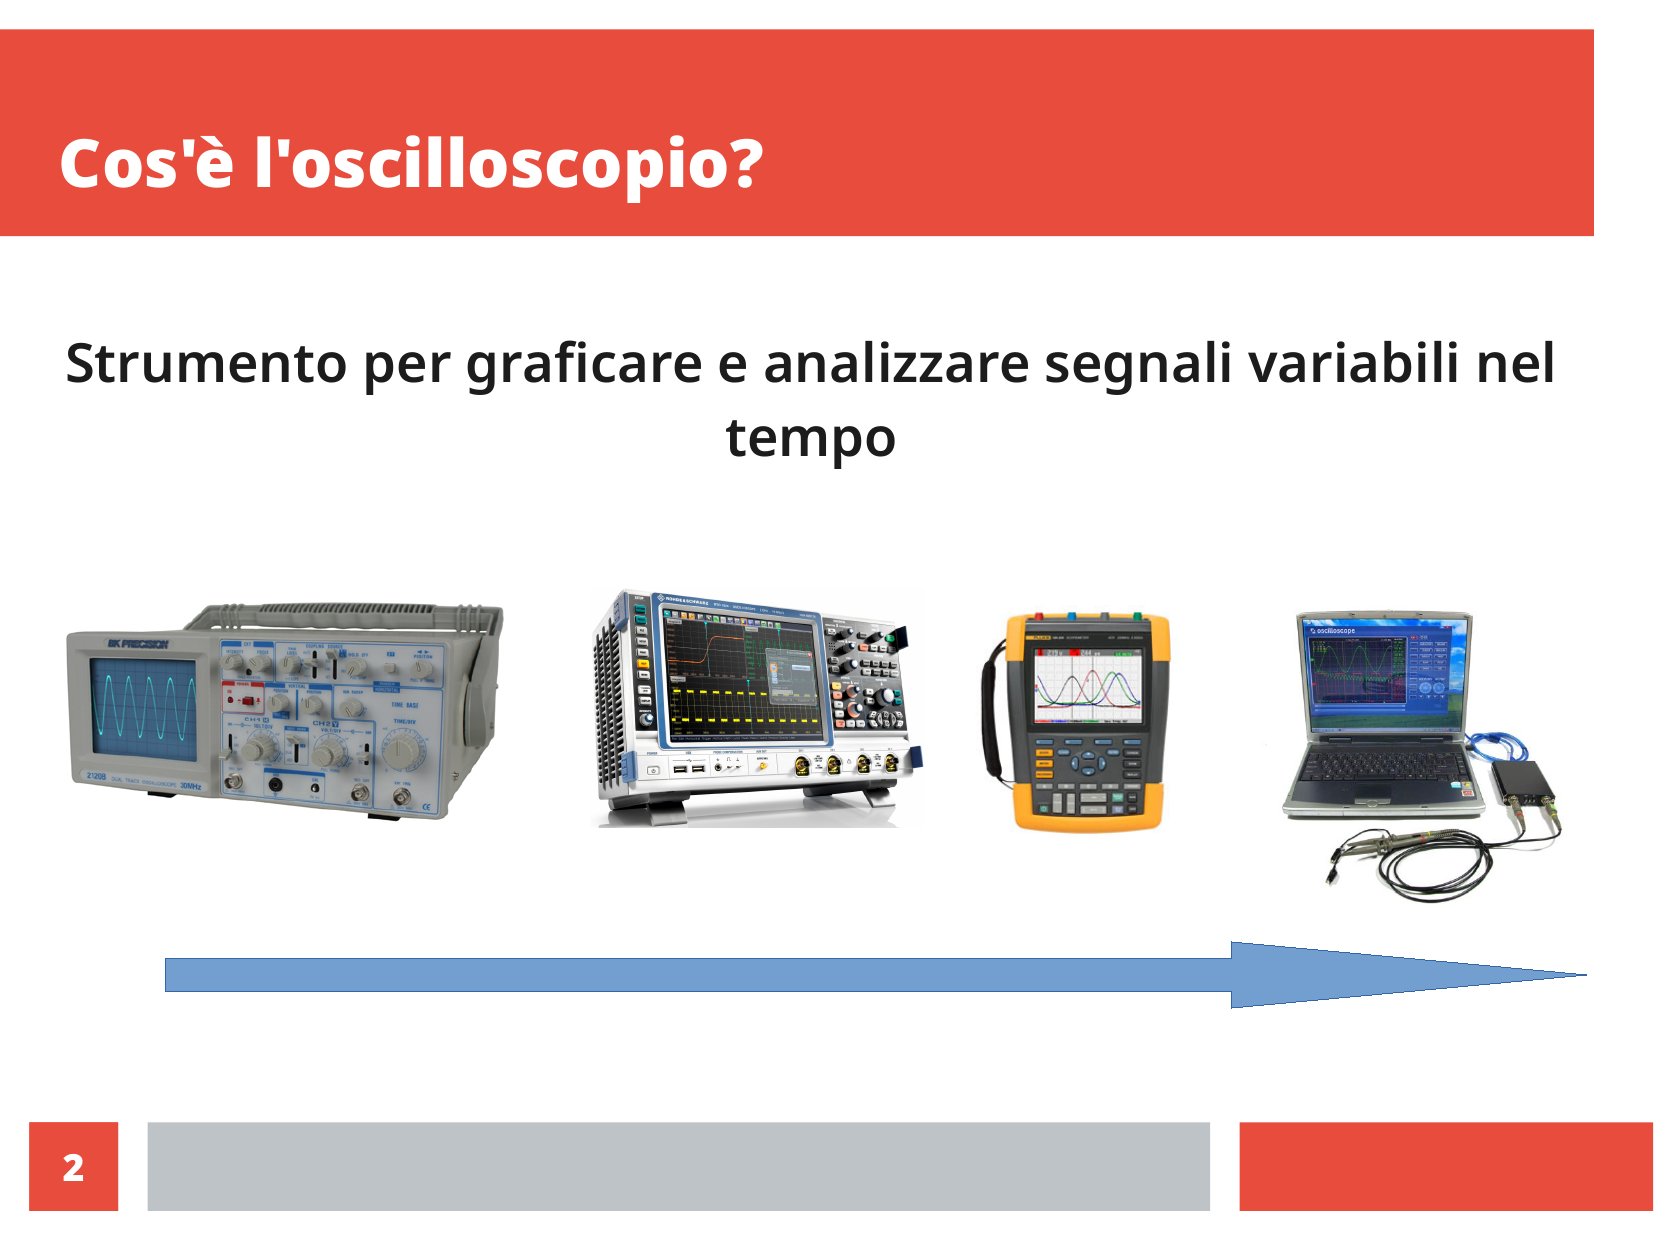

# Cos'è l'oscilloscopio?
Strumento per graficare e analizzare segnali variabili nel tempo
2